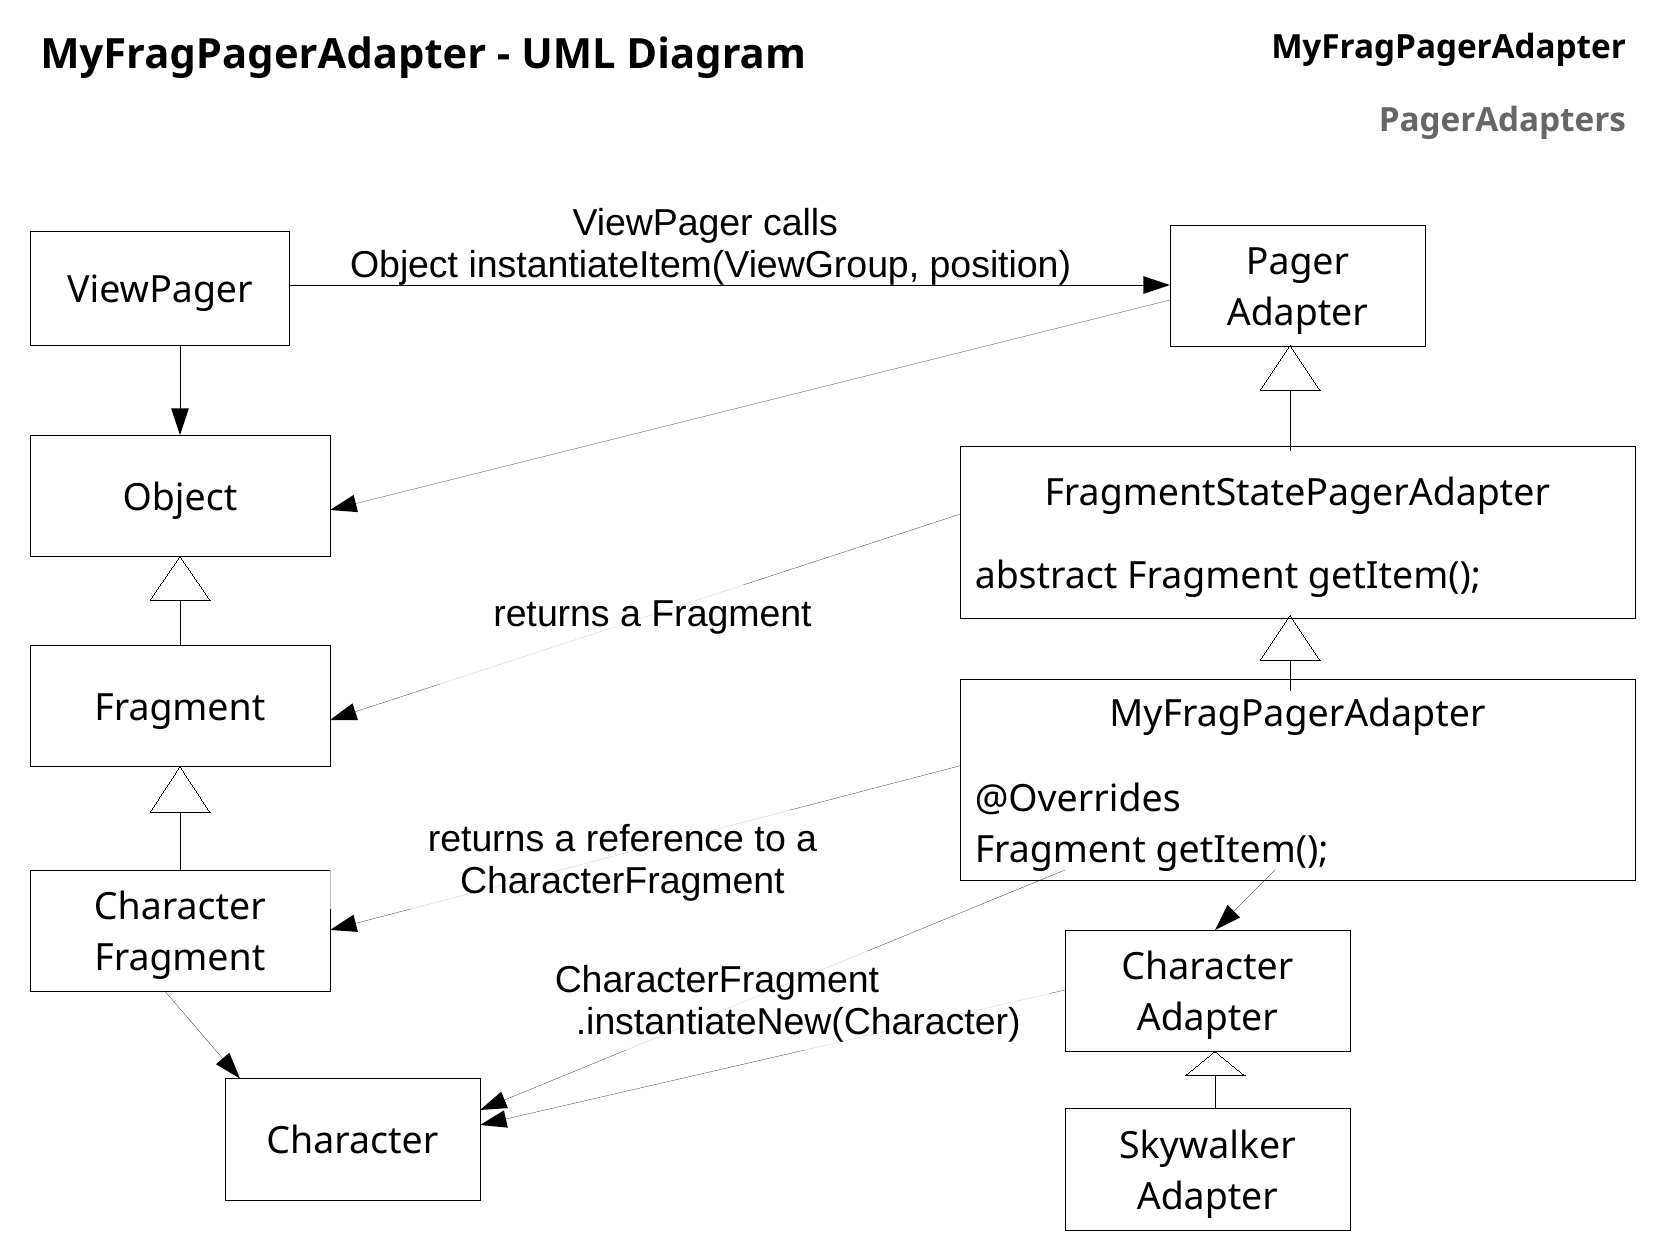

| MyFragPagerAdapter - UML Diagram | MyFragPagerAdapter |
| --- | --- |
| | PagerAdapters |
MyPlainPagerAdapter - UML diagram
ViewPager calls
Object instantiateItem(ViewGroup, position)
Pager
Adapter
ViewPager
FragmentStatePagerAdapter
abstract Fragment getItem();
returns a Fragment
Fragment
Object
MyFragPagerAdapter
@Overrides
Fragment getItem();
returns a reference to a CharacterFragment
Character
Fragment
Character
Adapter
CharacterFragment
 .instantiateNew(Character)
Character
Skywalker
Adapter